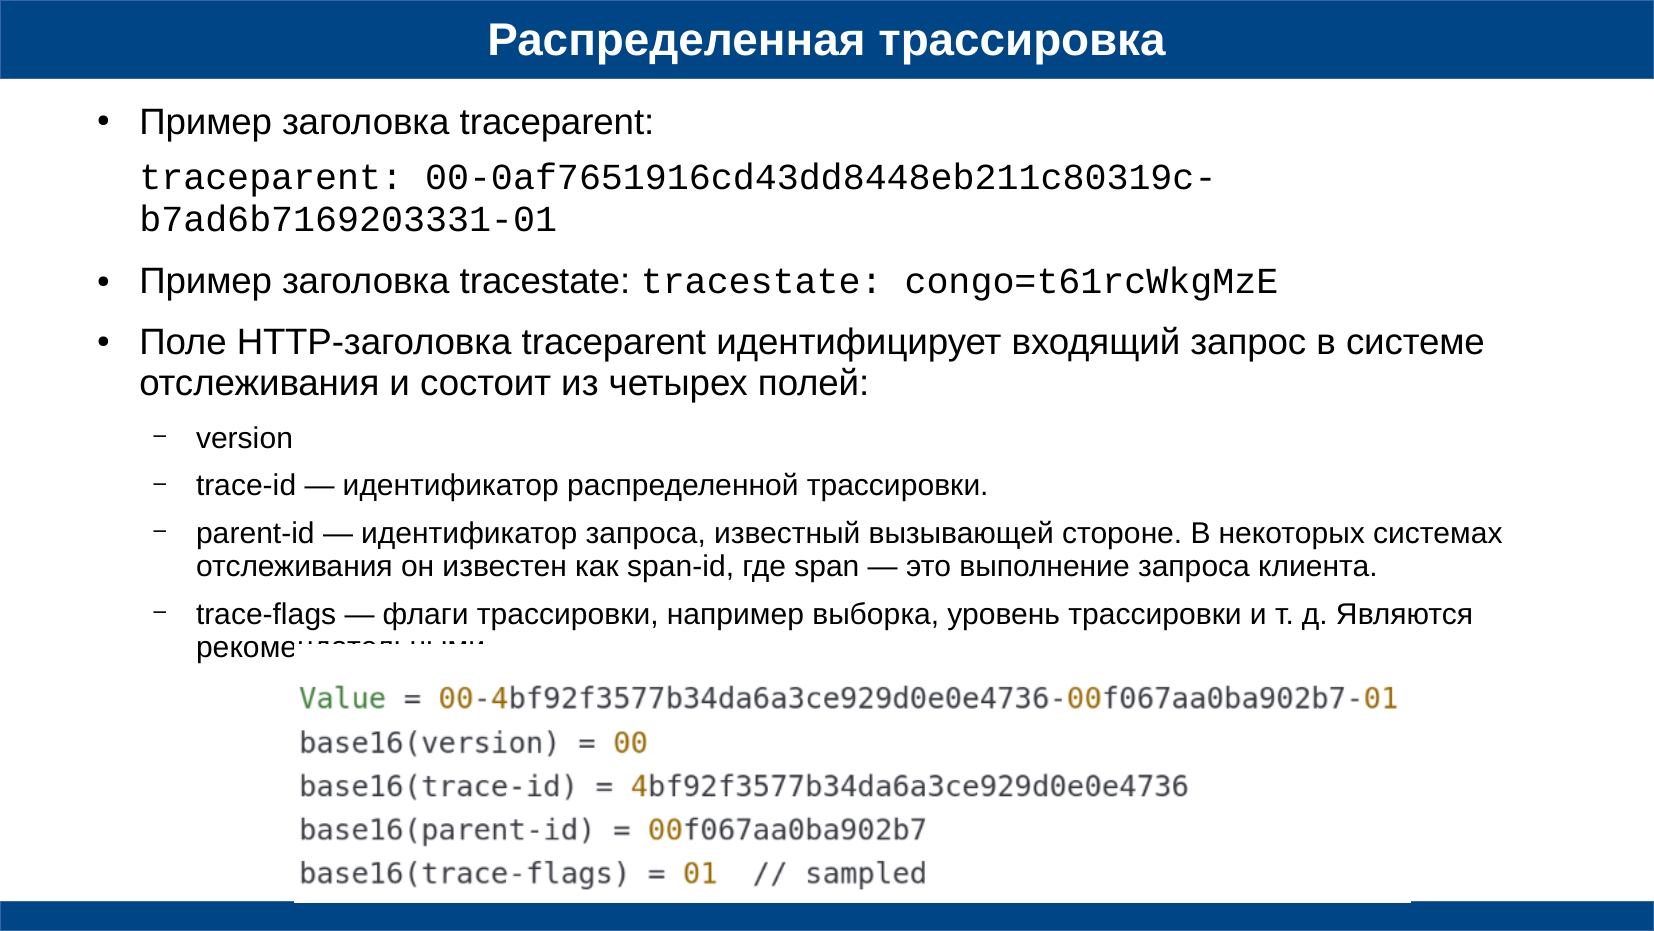

# Распределенная трассировка
Пример заголовка traceparent:
traceparent: 00-0af7651916cd43dd8448eb211c80319c-b7ad6b7169203331-01
Пример заголовка tracestate: tracestate: congo=t61rcWkgMzE
Поле HTTP-заголовка traceparent идентифицирует входящий запрос в системе отслеживания и состоит из четырех полей:
version
trace-id — идентификатор распределенной трассировки.
parent-id — идентификатор запроса, известный вызывающей стороне. В некоторых системах отслеживания он известен как span-id, где span — это выполнение запроса клиента.
trace-flags — флаги трассировки, например выборка, уровень трассировки и т. д. Являются рекомендательными.